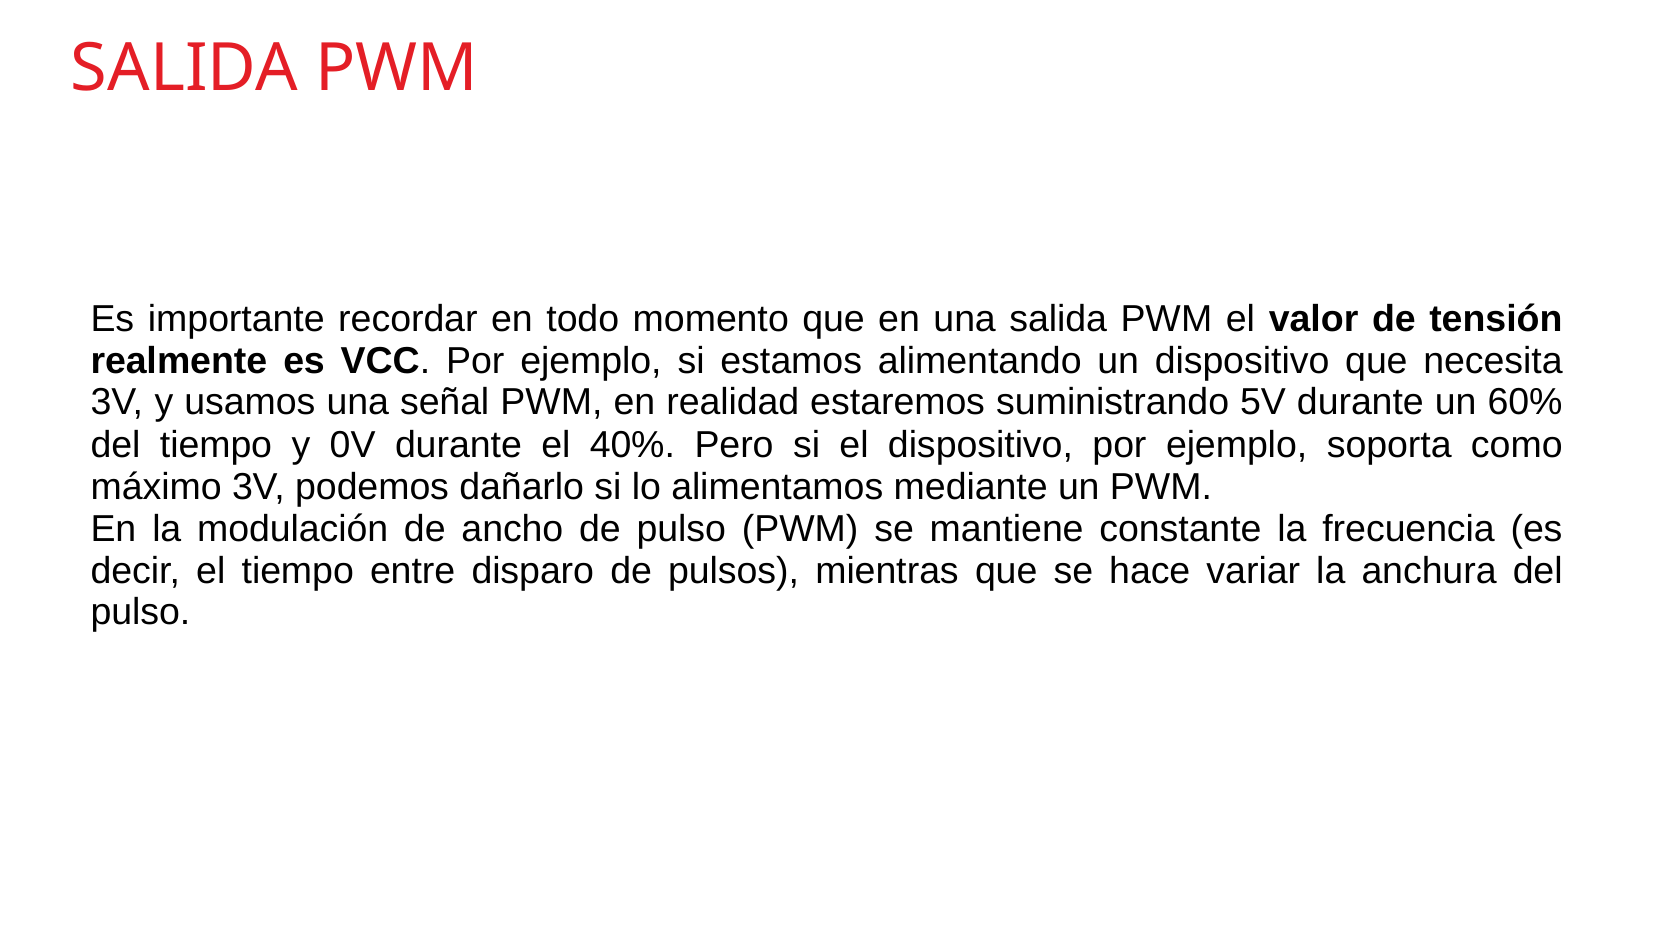

# SALIDA PWM
Es importante recordar en todo momento que en una salida PWM el valor de tensión realmente es VCC. Por ejemplo, si estamos alimentando un dispositivo que necesita 3V, y usamos una señal PWM, en realidad estaremos suministrando 5V durante un 60% del tiempo y 0V durante el 40%. Pero si el dispositivo, por ejemplo, soporta como máximo 3V, podemos dañarlo si lo alimentamos mediante un PWM.
En la modulación de ancho de pulso (PWM) se mantiene constante la frecuencia (es decir, el tiempo entre disparo de pulsos), mientras que se hace variar la anchura del pulso.